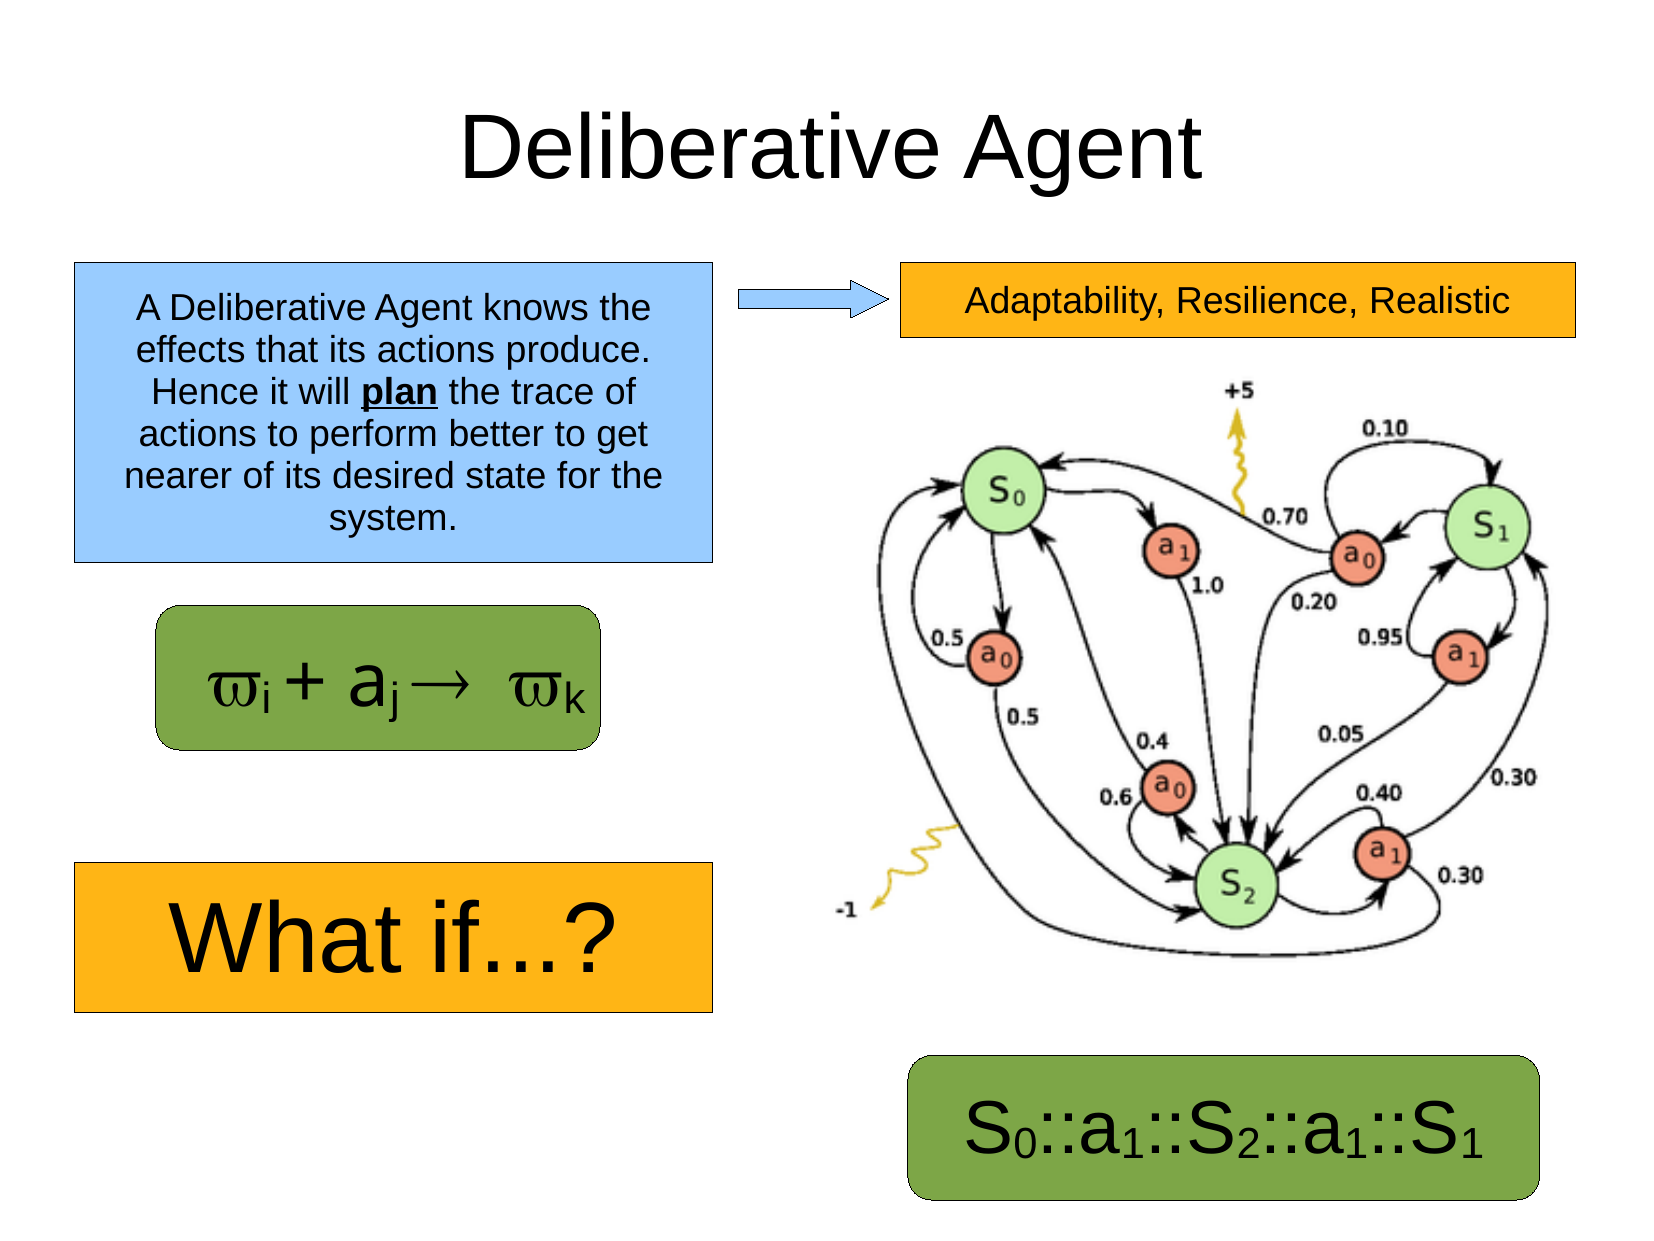

# Deliberative Agent
A Deliberative Agent knows the effects that its actions produce.
Hence it will plan the trace of actions to perform better to get nearer of its desired state for the system.
Adaptability, Resilience, Realistic
 ϖi + aj  ϖk
What if...?
S0::a1::S2::a1::S1